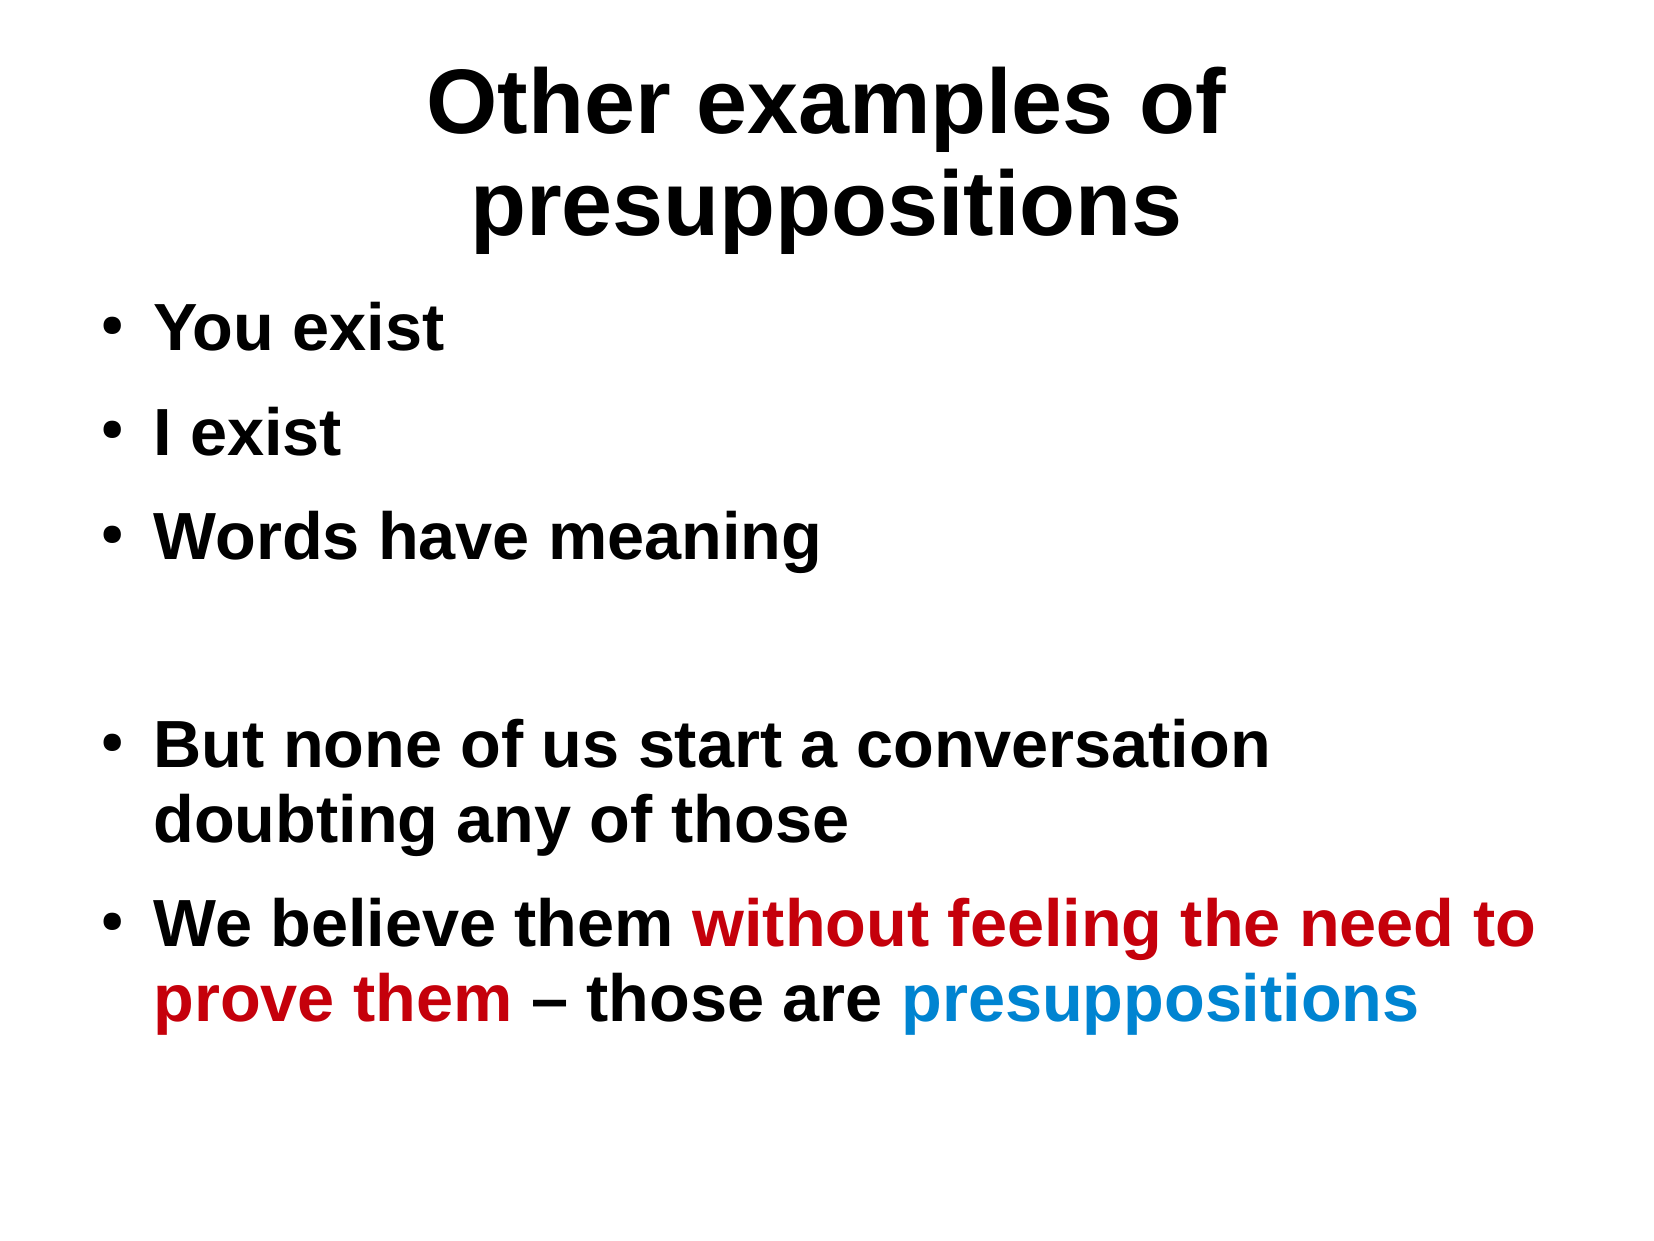

# Other examples of presuppositions
You exist
I exist
Words have meaning
But none of us start a conversation doubting any of those
We believe them without feeling the need to prove them – those are presuppositions